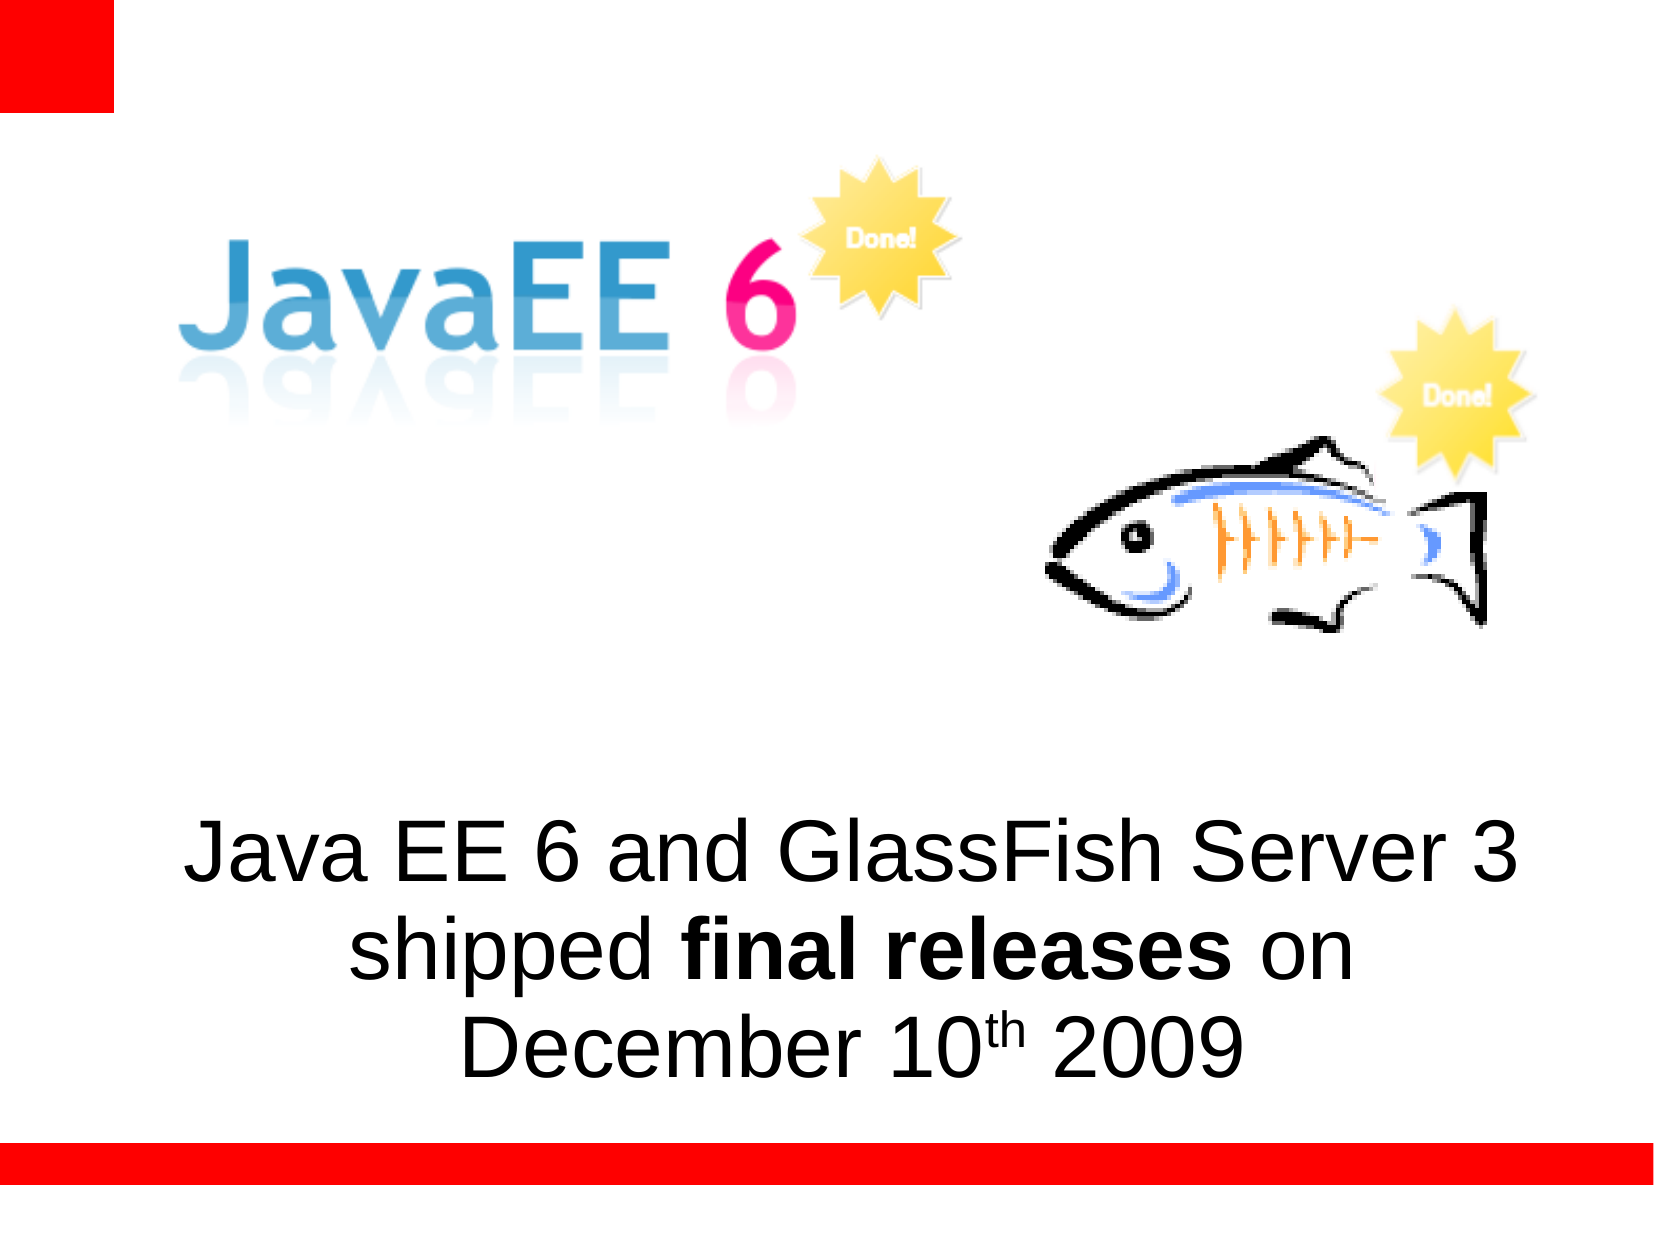

# Java EE 6 and GlassFish Server 3 shipped final releases on December 10th 2009